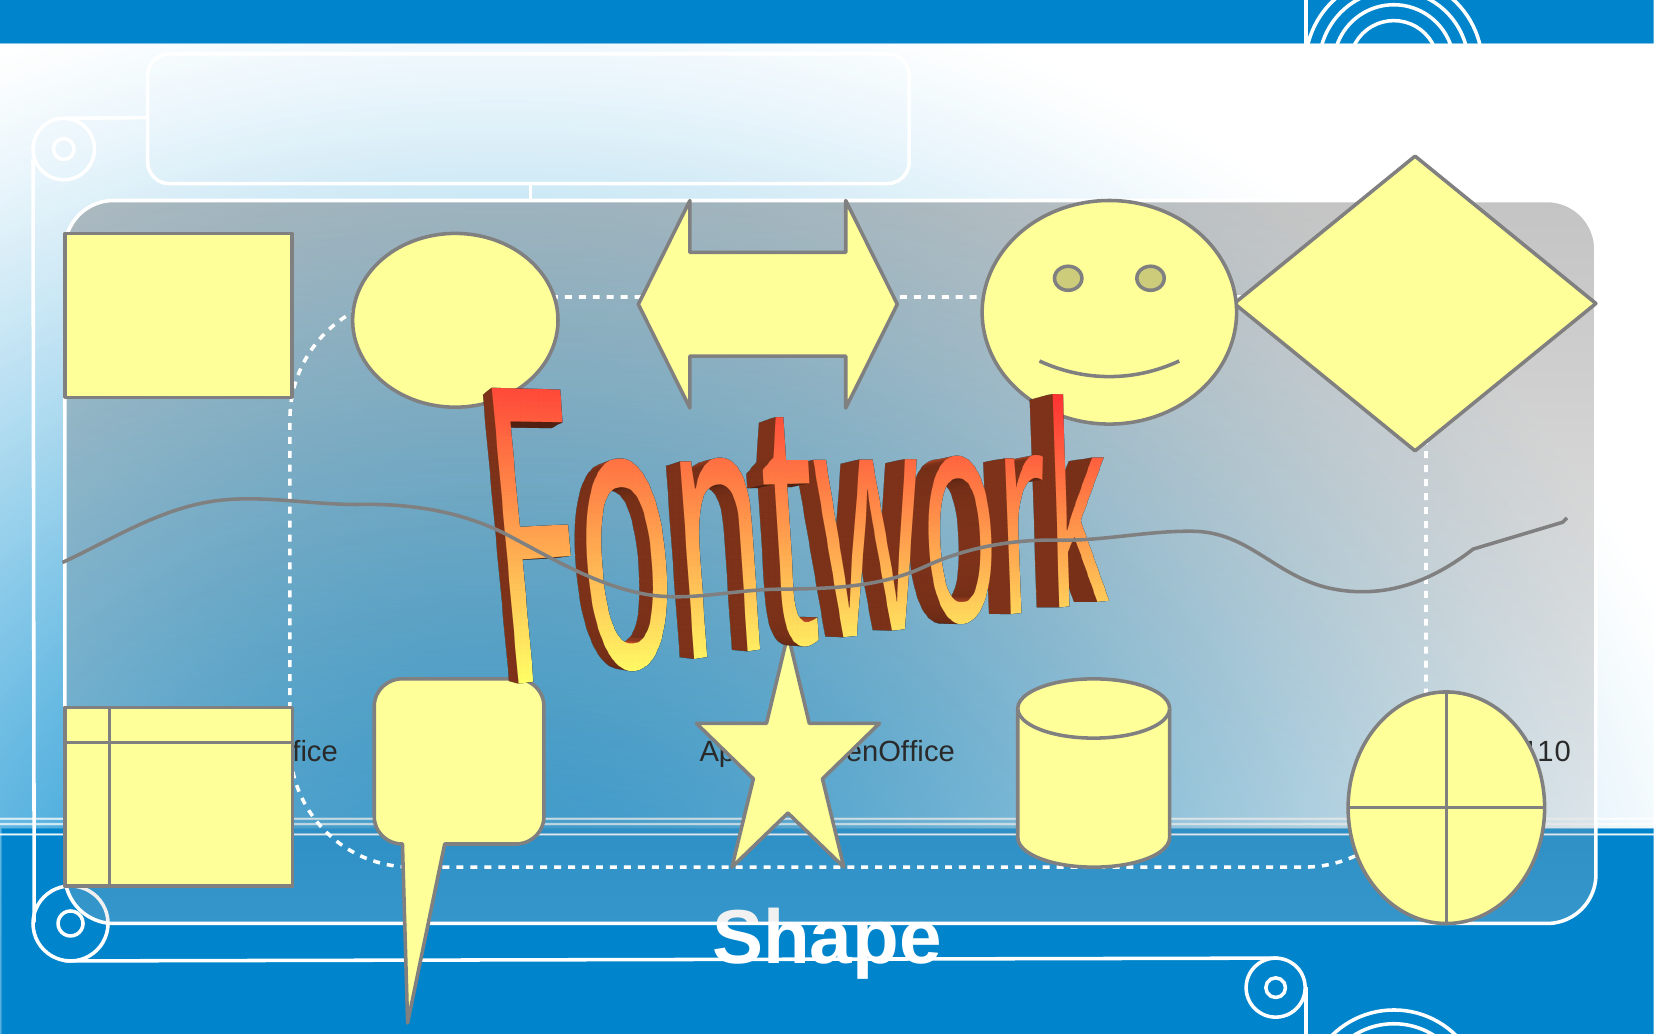

Fontwork
Apache OpenOffice
Apache OpenOffice
110
# Shape